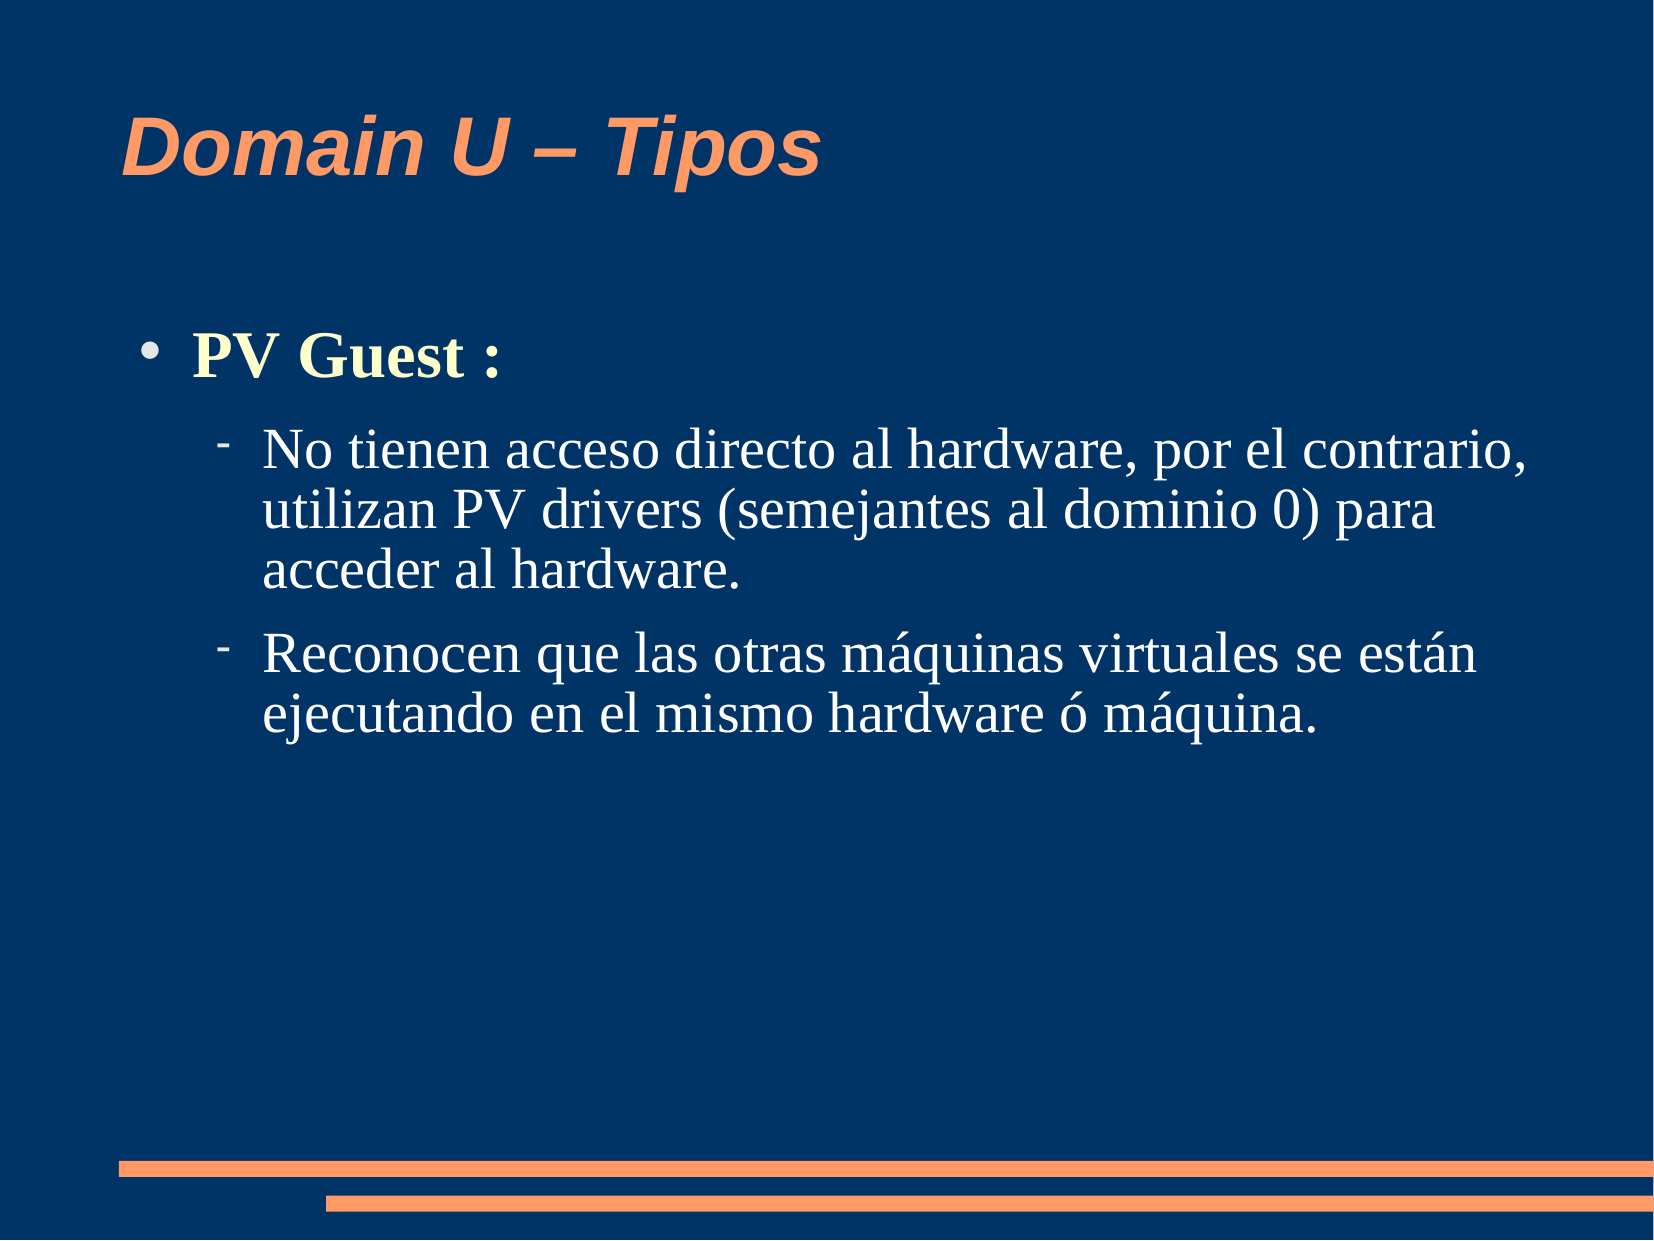

# Domain U – Tipos
PV Guest :
No tienen acceso directo al hardware, por el contrario, utilizan PV drivers (semejantes al dominio 0) para acceder al hardware.
Reconocen que las otras máquinas virtuales se están ejecutando en el mismo hardware ó máquina.